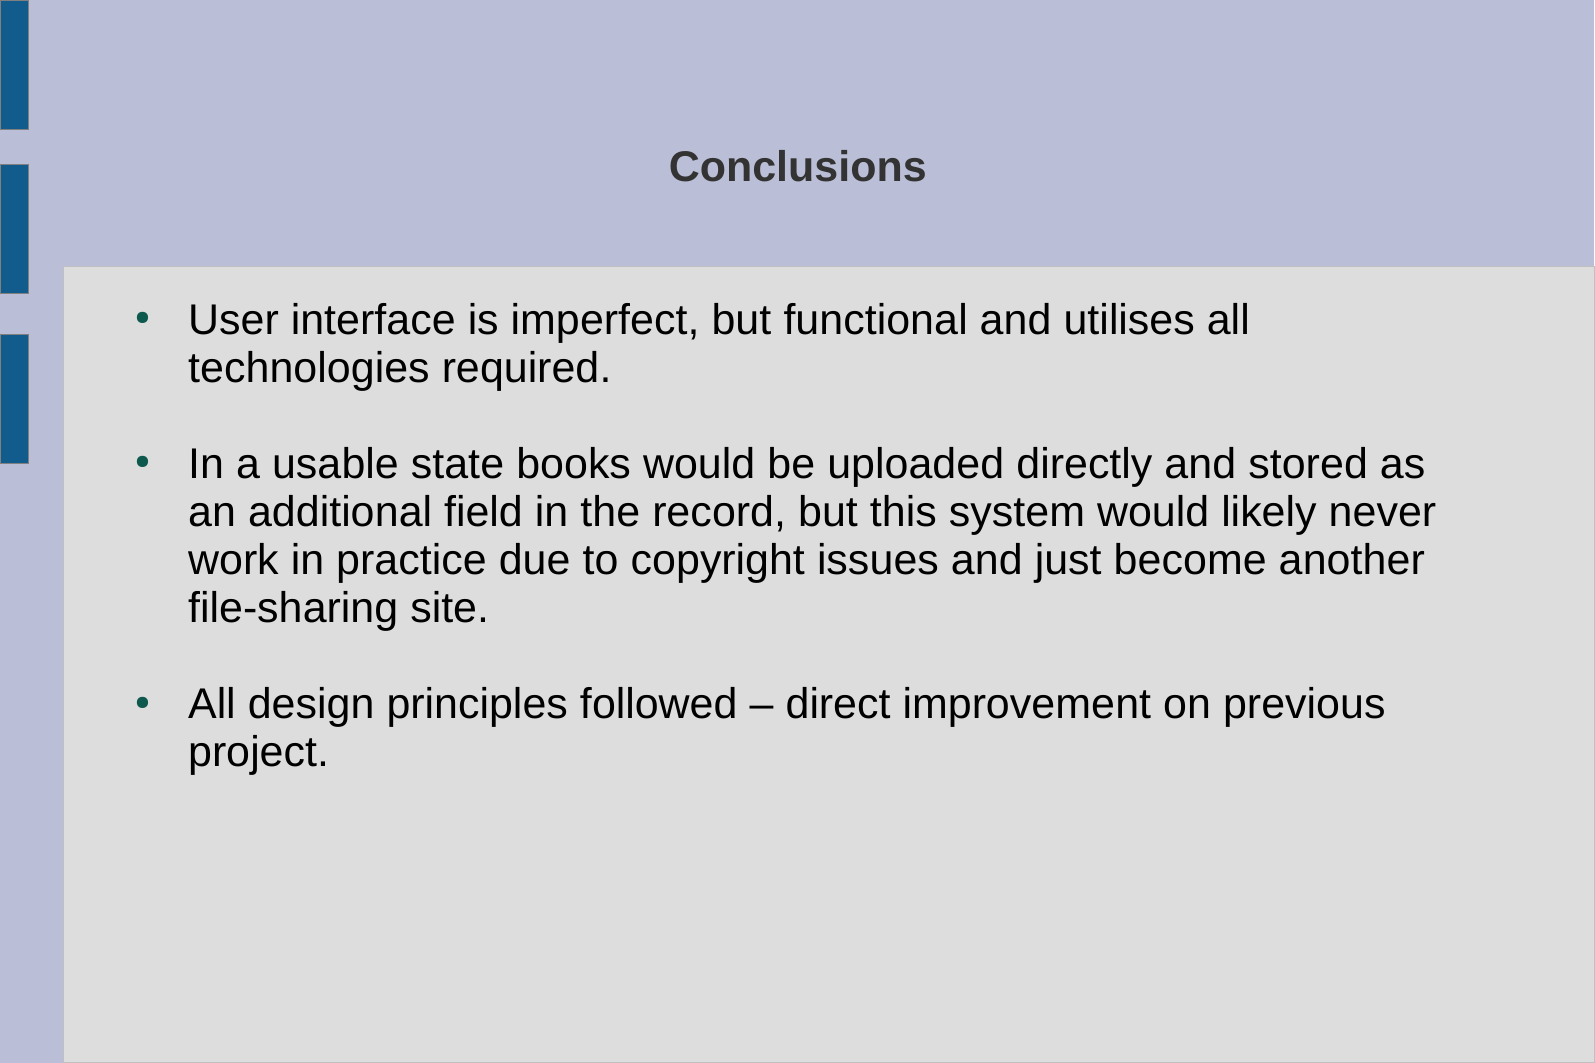

# Conclusions
User interface is imperfect, but functional and utilises all technologies required.
In a usable state books would be uploaded directly and stored as an additional field in the record, but this system would likely never work in practice due to copyright issues and just become another file-sharing site.
All design principles followed – direct improvement on previous project.